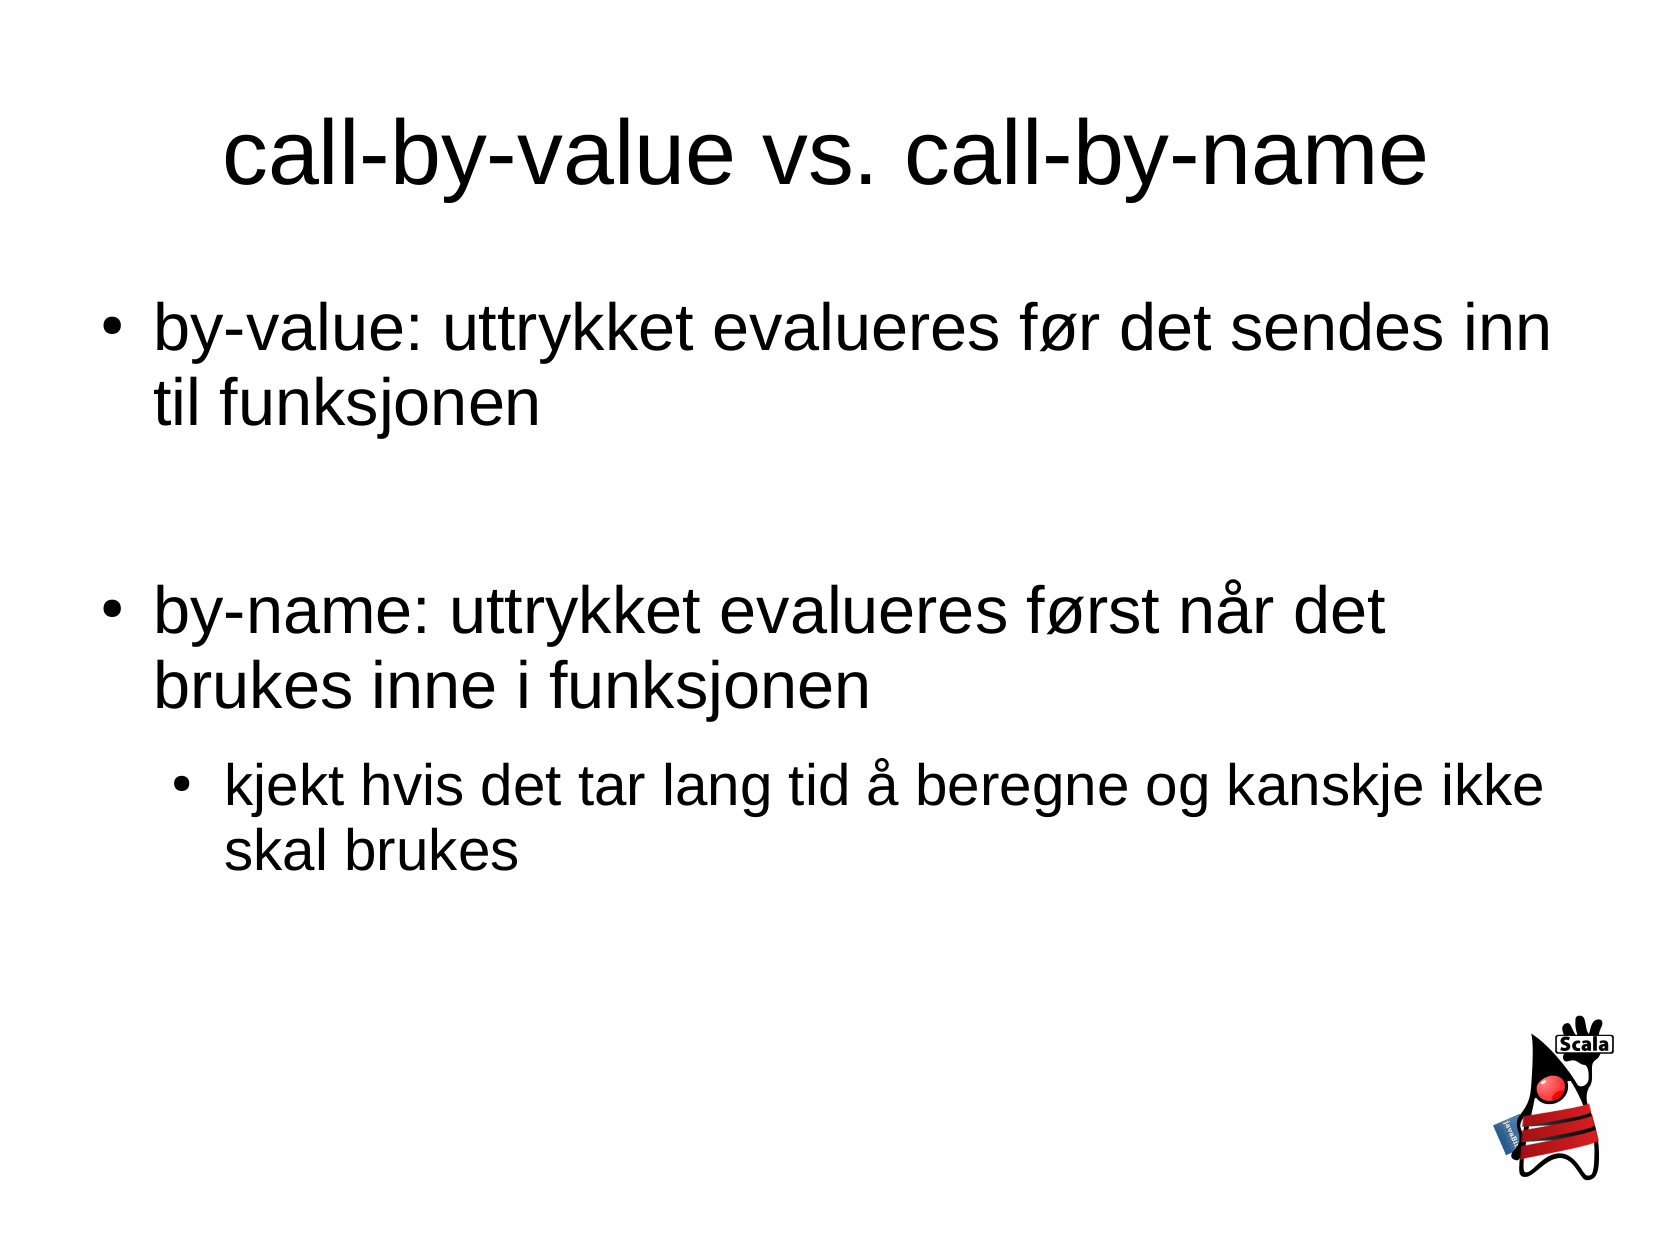

# call-by-value vs. call-by-name
by-value: uttrykket evalueres før det sendes inn til funksjonen
by-name: uttrykket evalueres først når det brukes inne i funksjonen
kjekt hvis det tar lang tid å beregne og kanskje ikke skal brukes